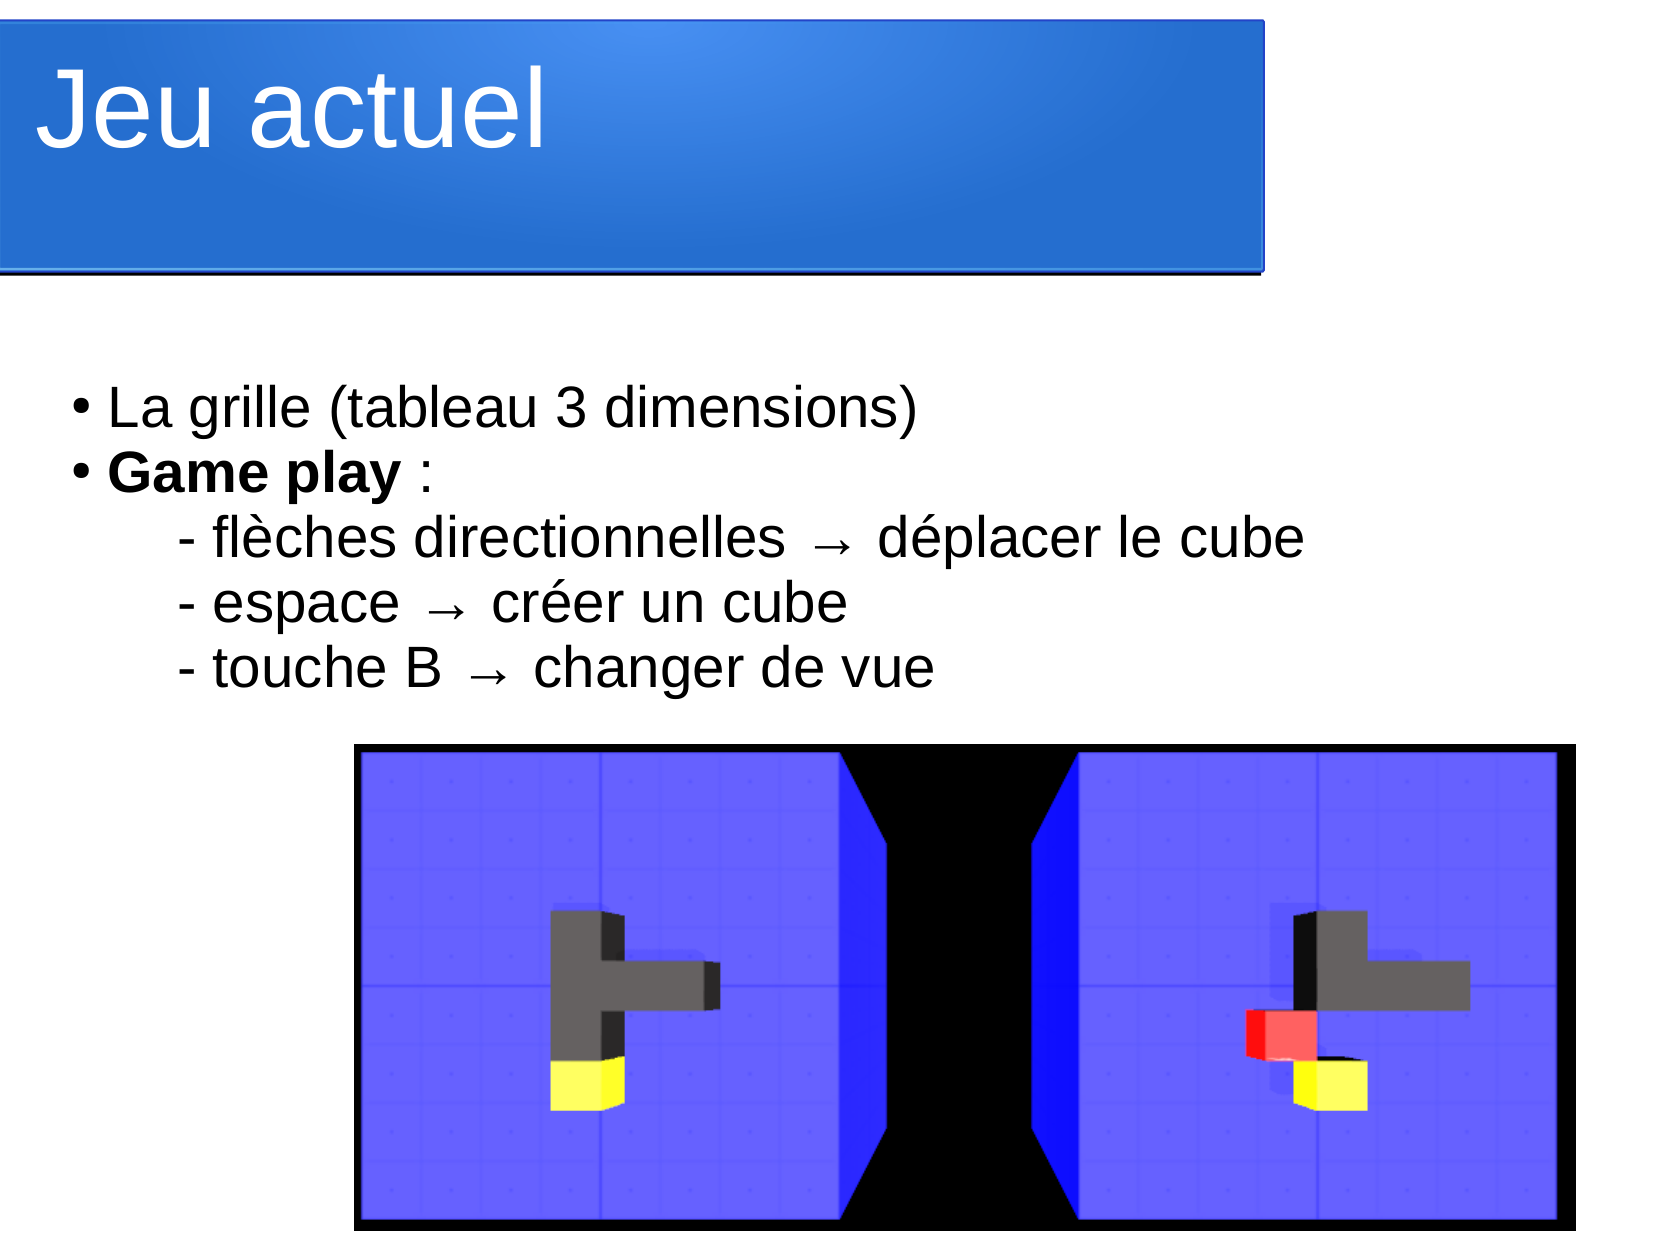

# Jeu actuel
 La grille (tableau 3 dimensions)
 Game play :
- flèches directionnelles → déplacer le cube
- espace → créer un cube
- touche B → changer de vue